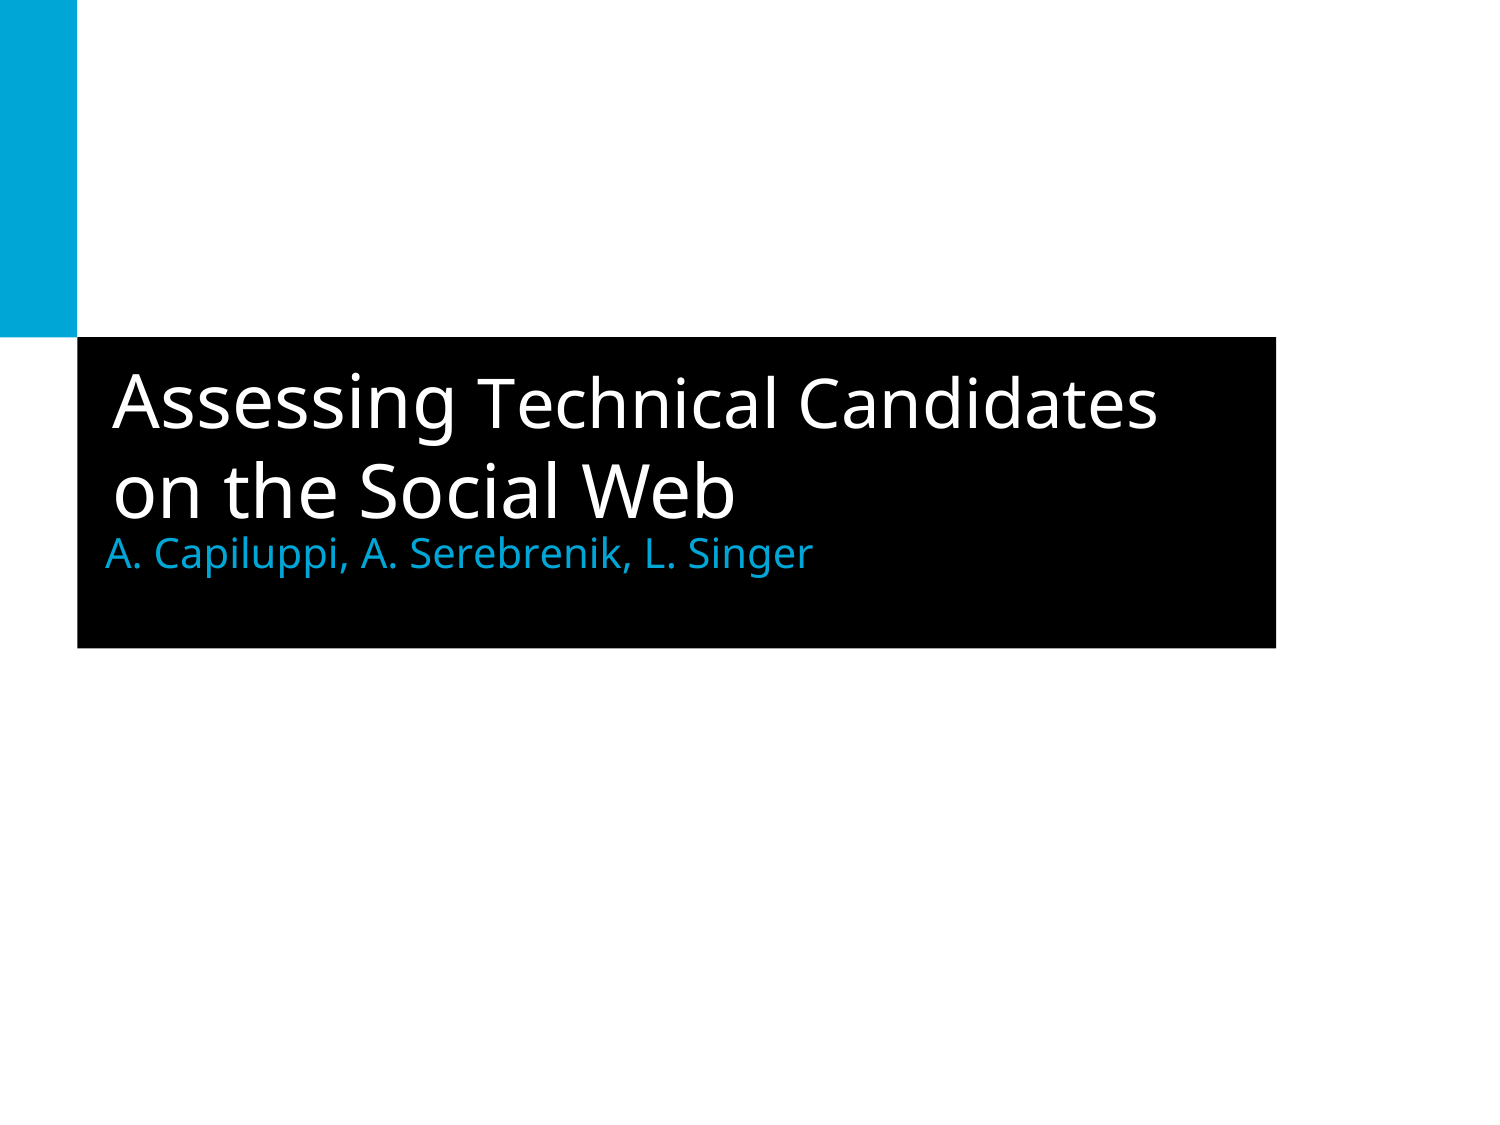

# Assessing Technical Candidates on the Social Web
A. Capiluppi, A. Serebrenik, L. Singer